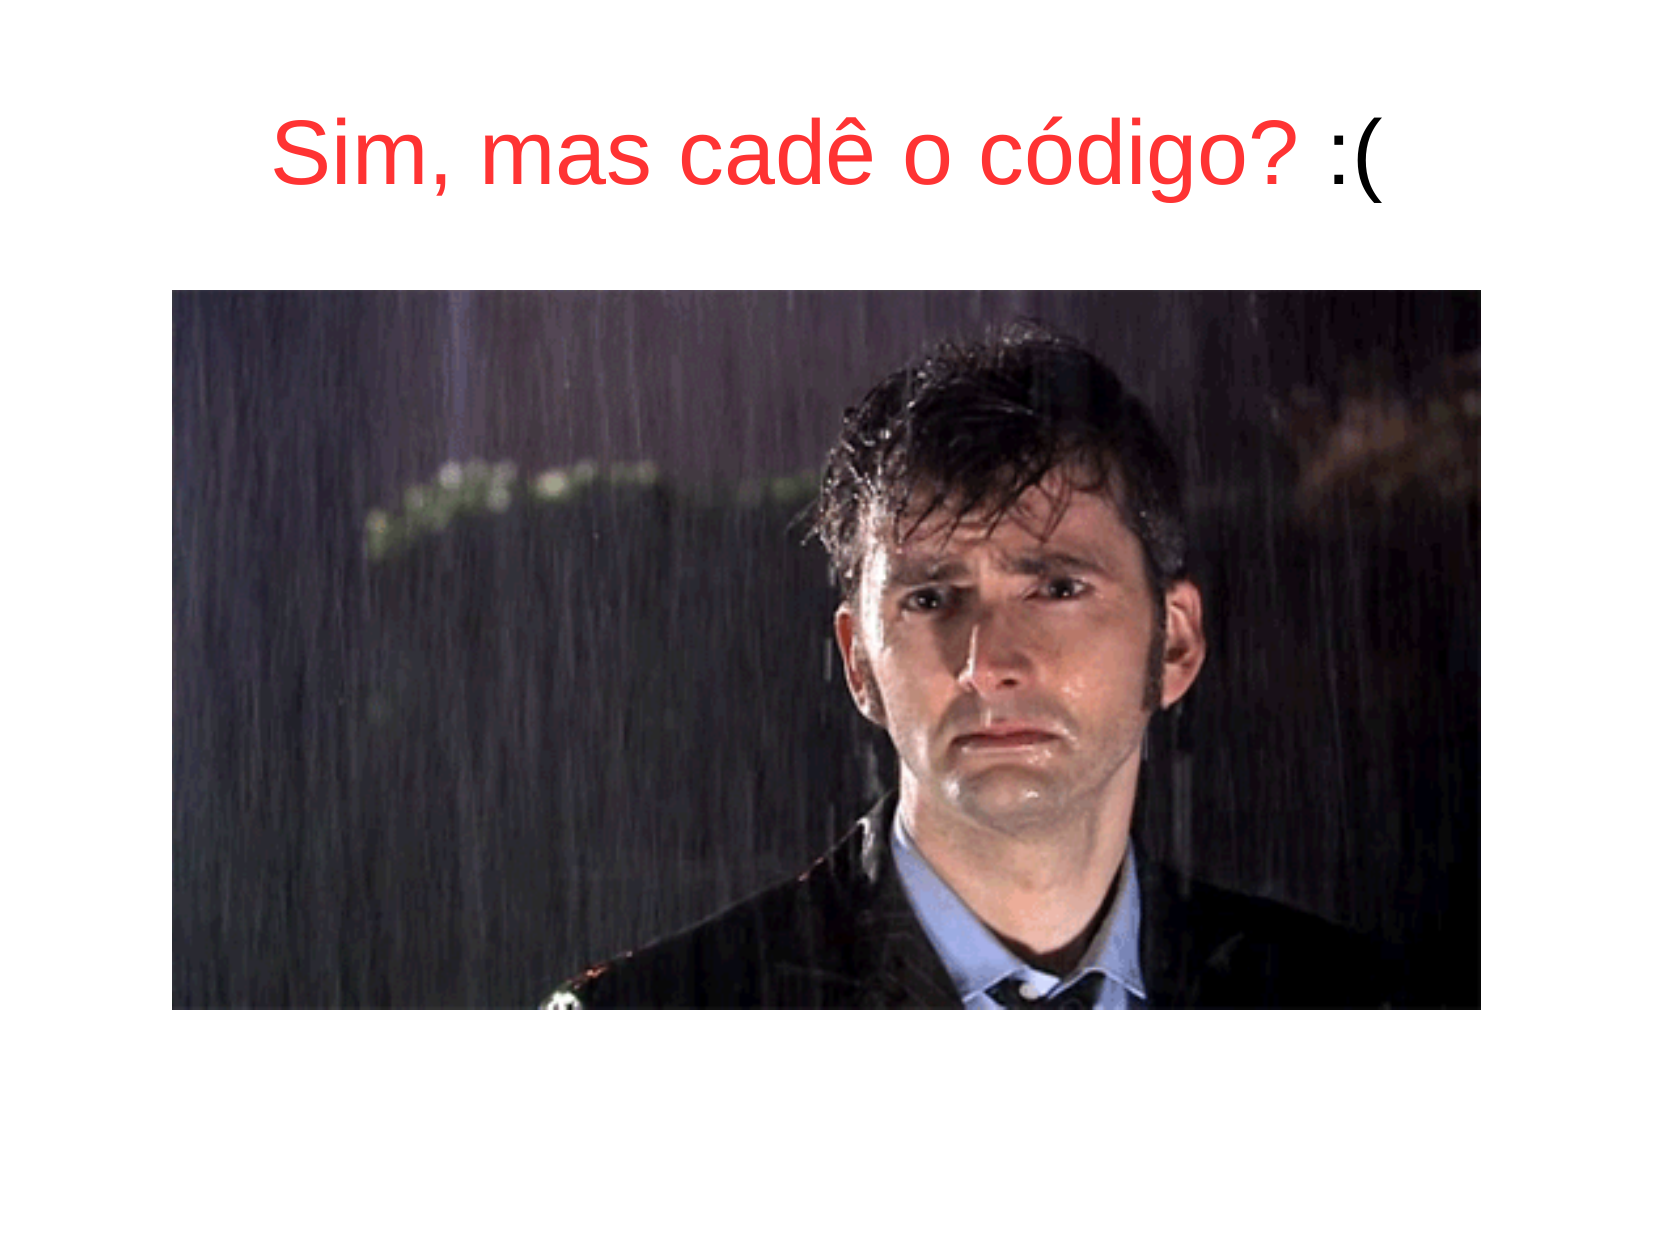

# Sim, mas cadê o código? :(